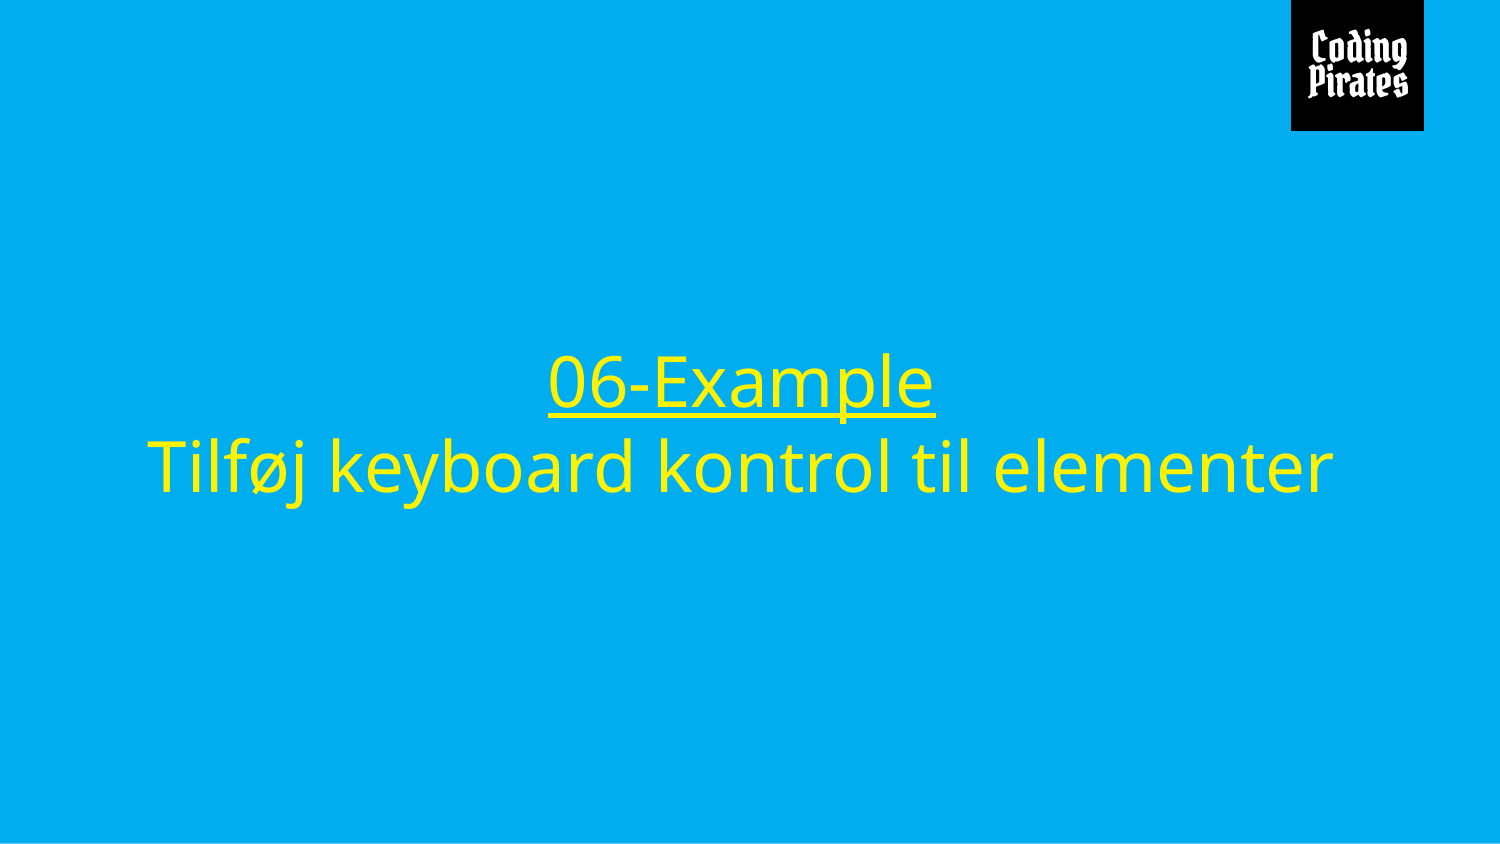

# 06-Example Tilføj keyboard kontrol til elementer